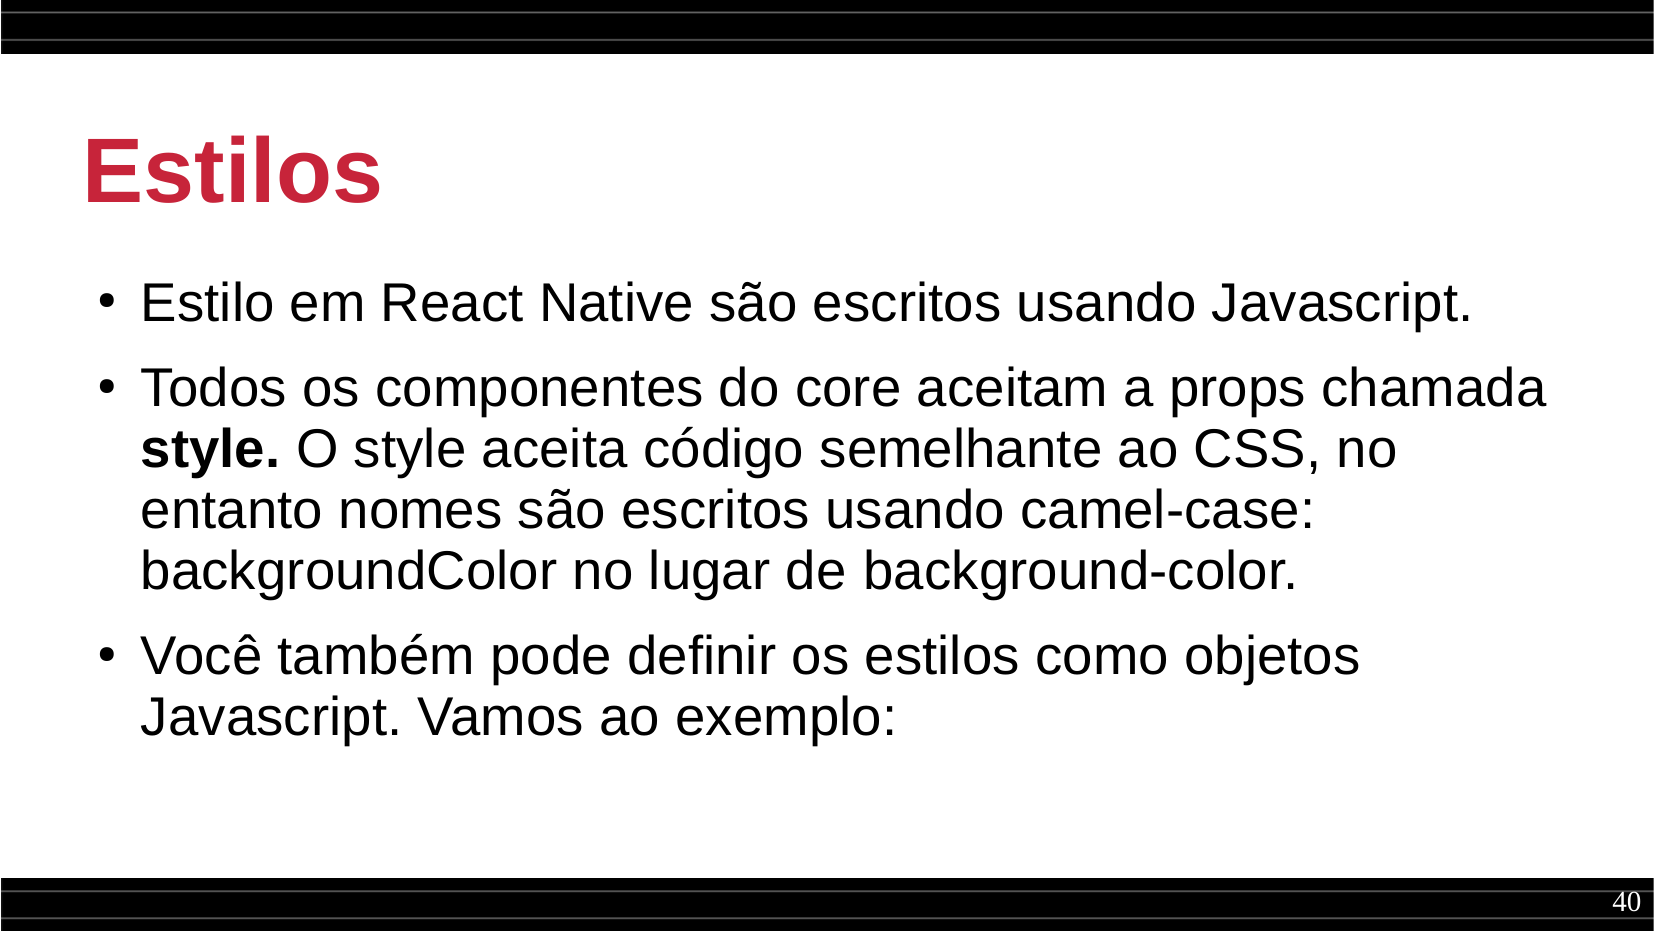

# Estilos
Estilo em React Native são escritos usando Javascript.
Todos os componentes do core aceitam a props chamada style. O style aceita código semelhante ao CSS, no entanto nomes são escritos usando camel-case: backgroundColor no lugar de background-color.
Você também pode definir os estilos como objetos Javascript. Vamos ao exemplo: